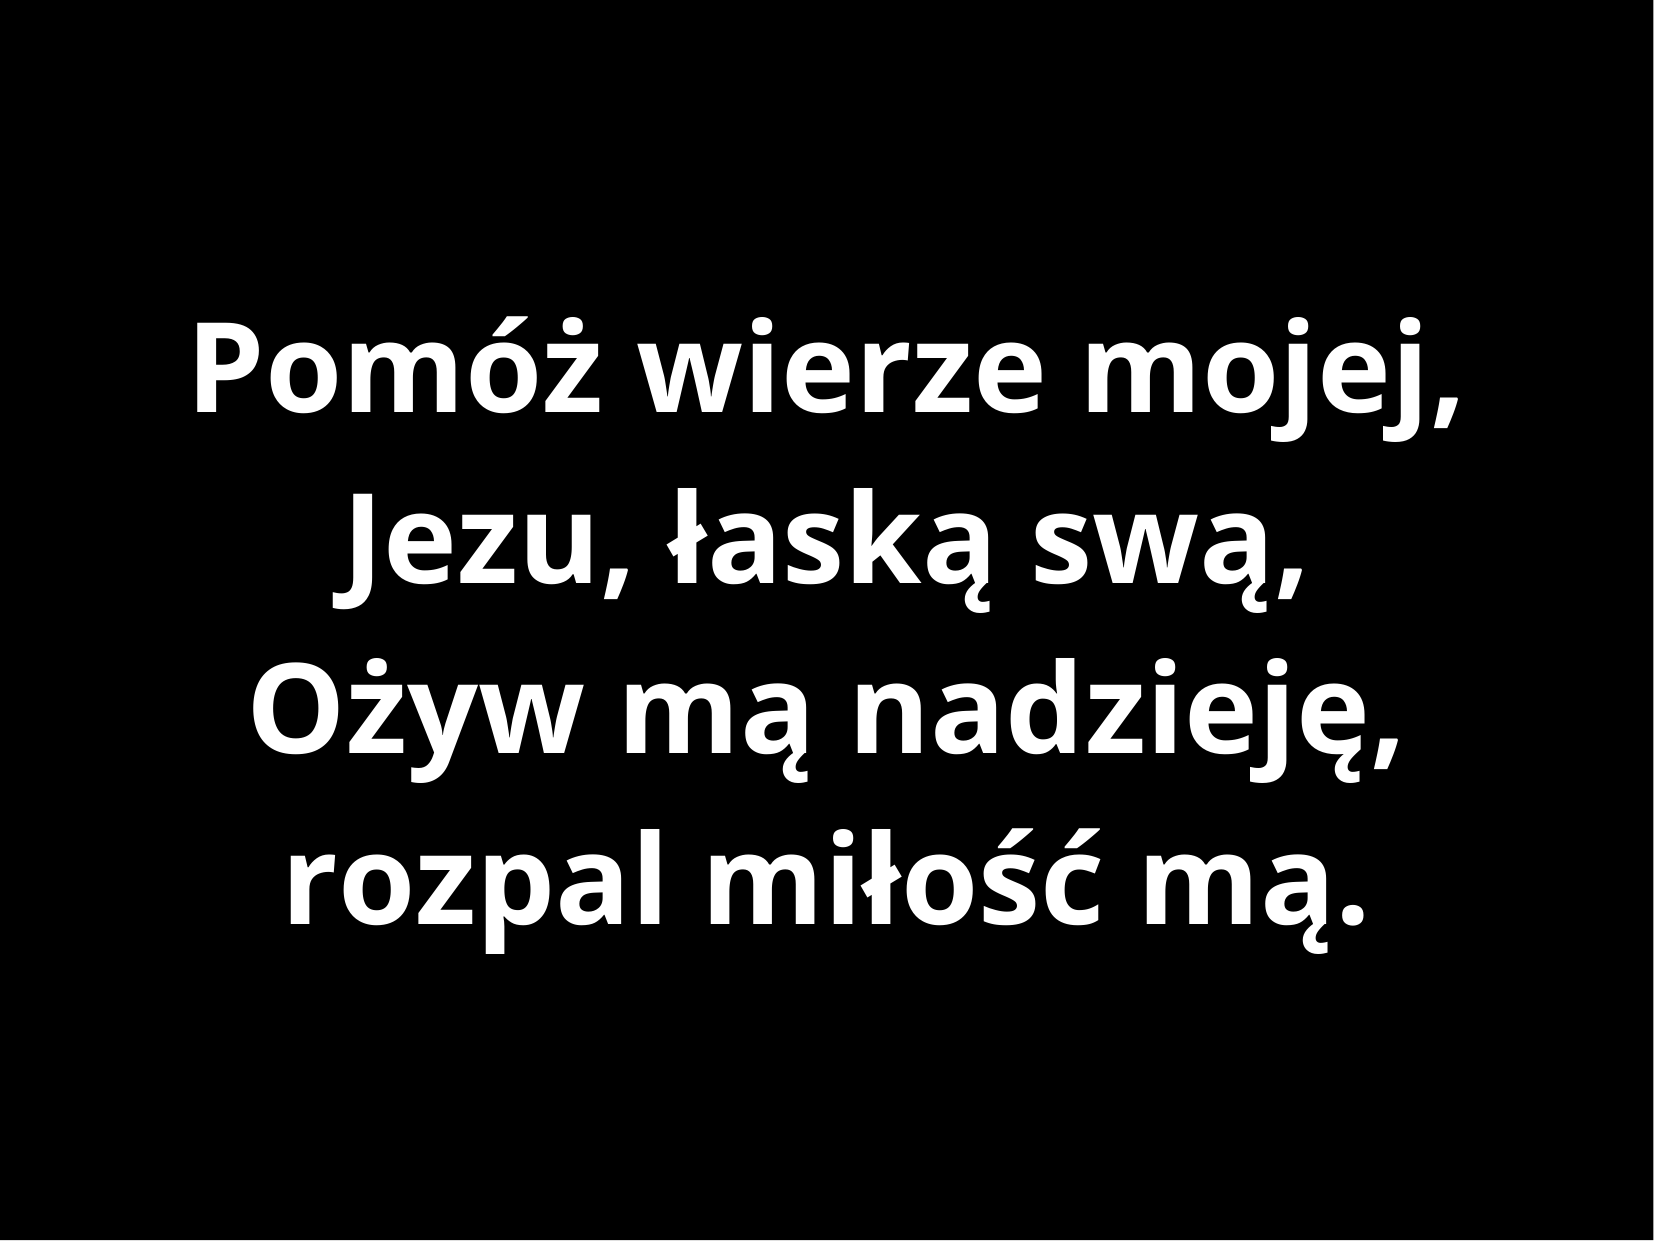

# Pomóż wierze mojej, Jezu, łaską swą, Ożyw mą nadzieję, rozpal miłość mą.